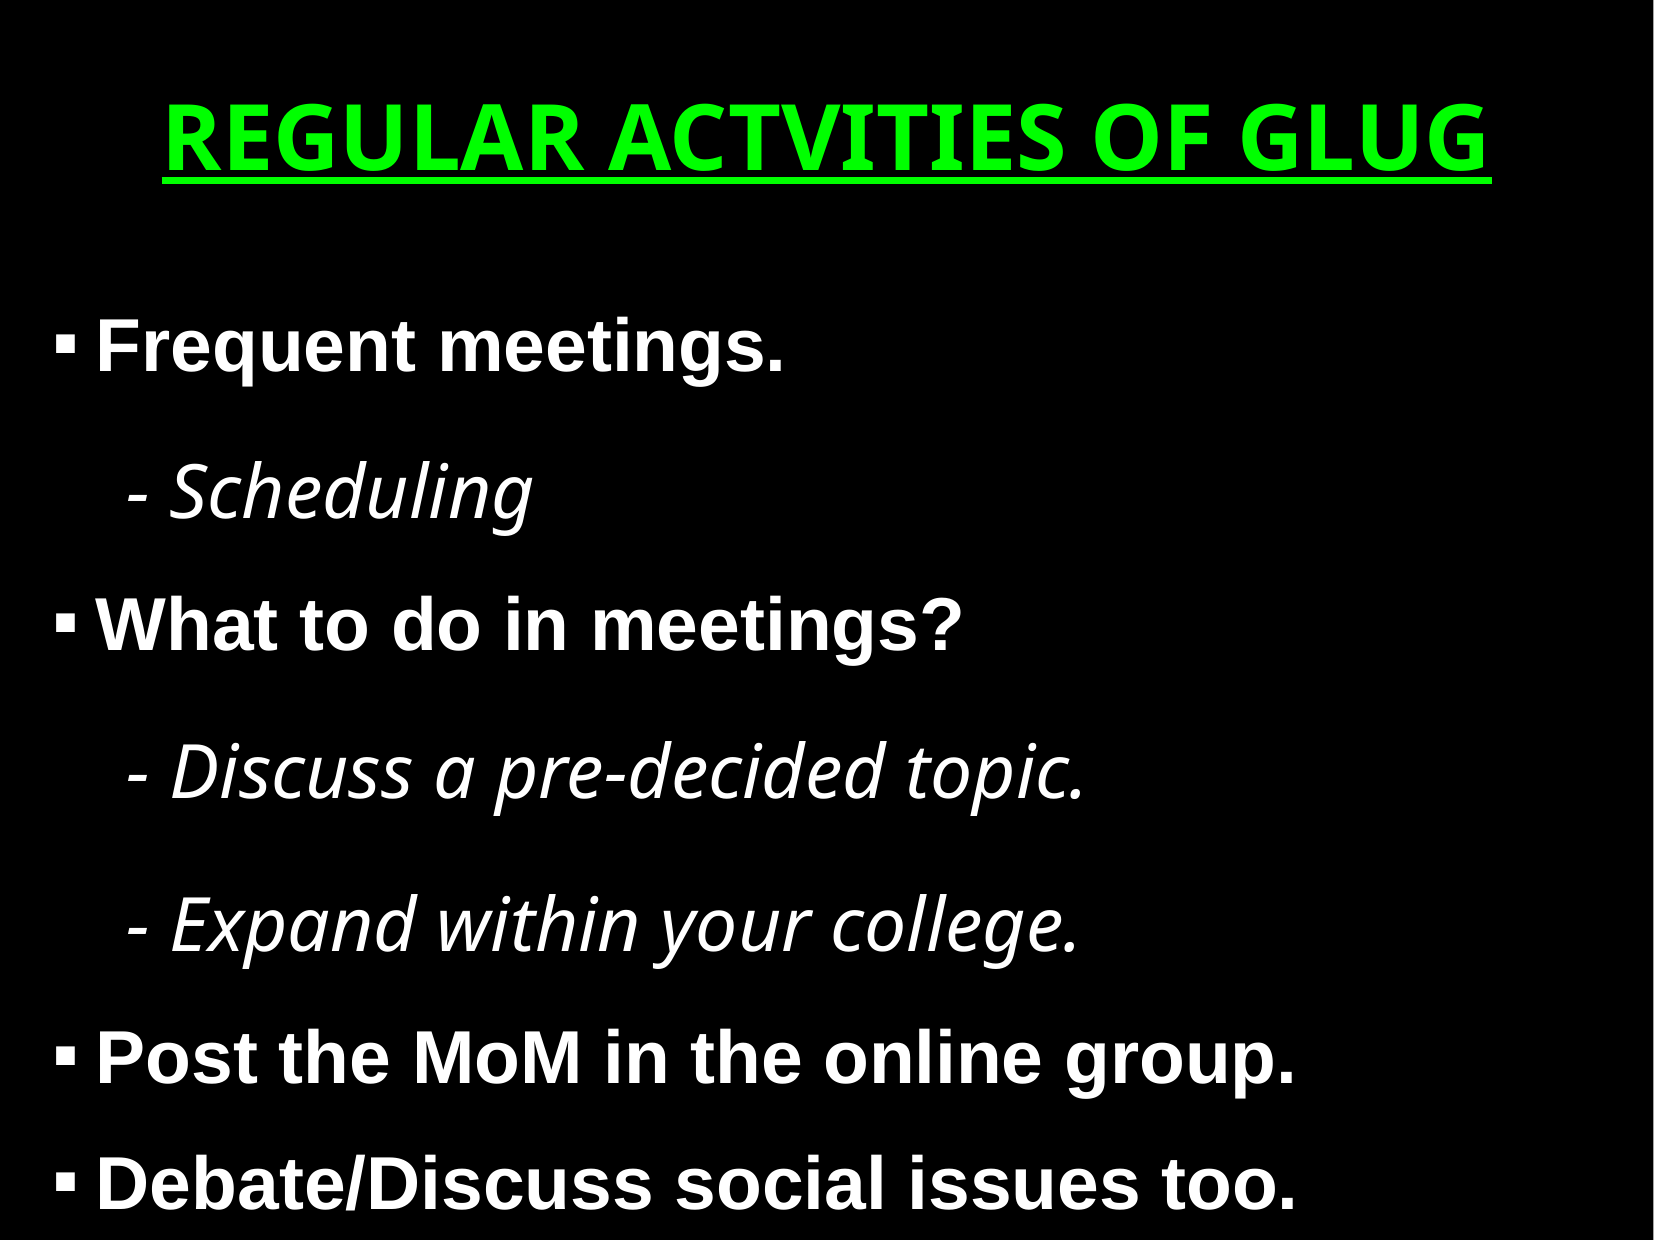

# REGULAR ACTVITIES OF GLUG
 Frequent meetings.
- Scheduling
 What to do in meetings?
- Discuss a pre-decided topic.
- Expand within your college.
 Post the MoM in the online group.
 Debate/Discuss social issues too.